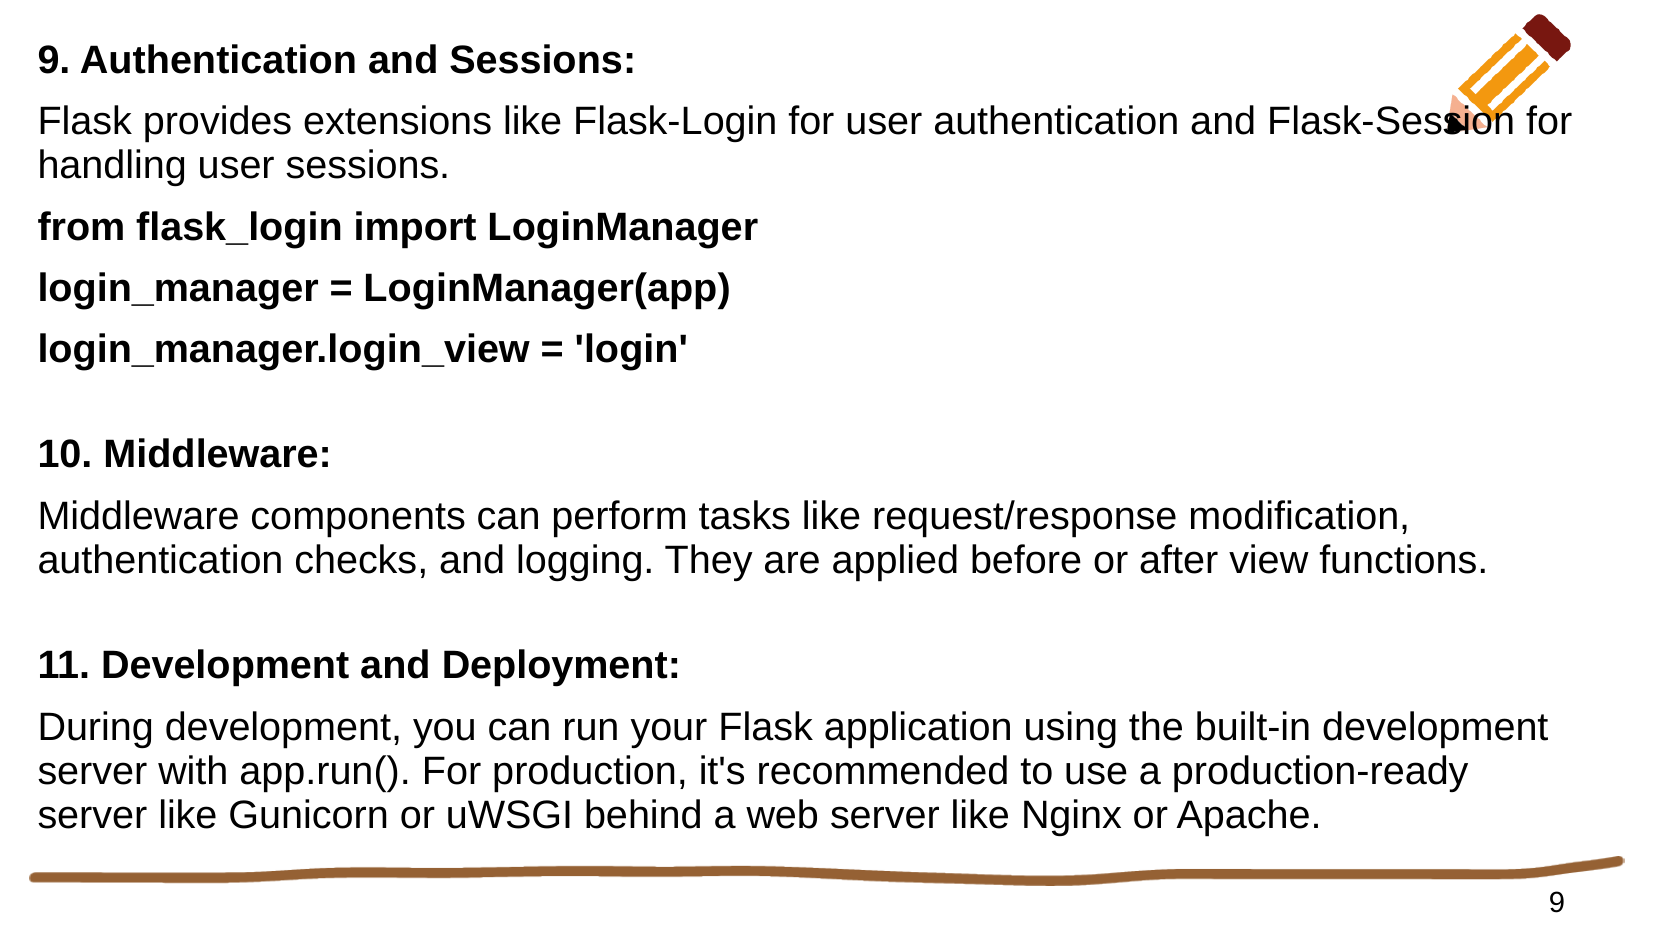

# 9. Authentication and Sessions:
Flask provides extensions like Flask-Login for user authentication and Flask-Session for handling user sessions.
from flask_login import LoginManager
login_manager = LoginManager(app)
login_manager.login_view = 'login'
10. Middleware:
Middleware components can perform tasks like request/response modification, authentication checks, and logging. They are applied before or after view functions.
11. Development and Deployment:
During development, you can run your Flask application using the built-in development server with app.run(). For production, it's recommended to use a production-ready server like Gunicorn or uWSGI behind a web server like Nginx or Apache.
9